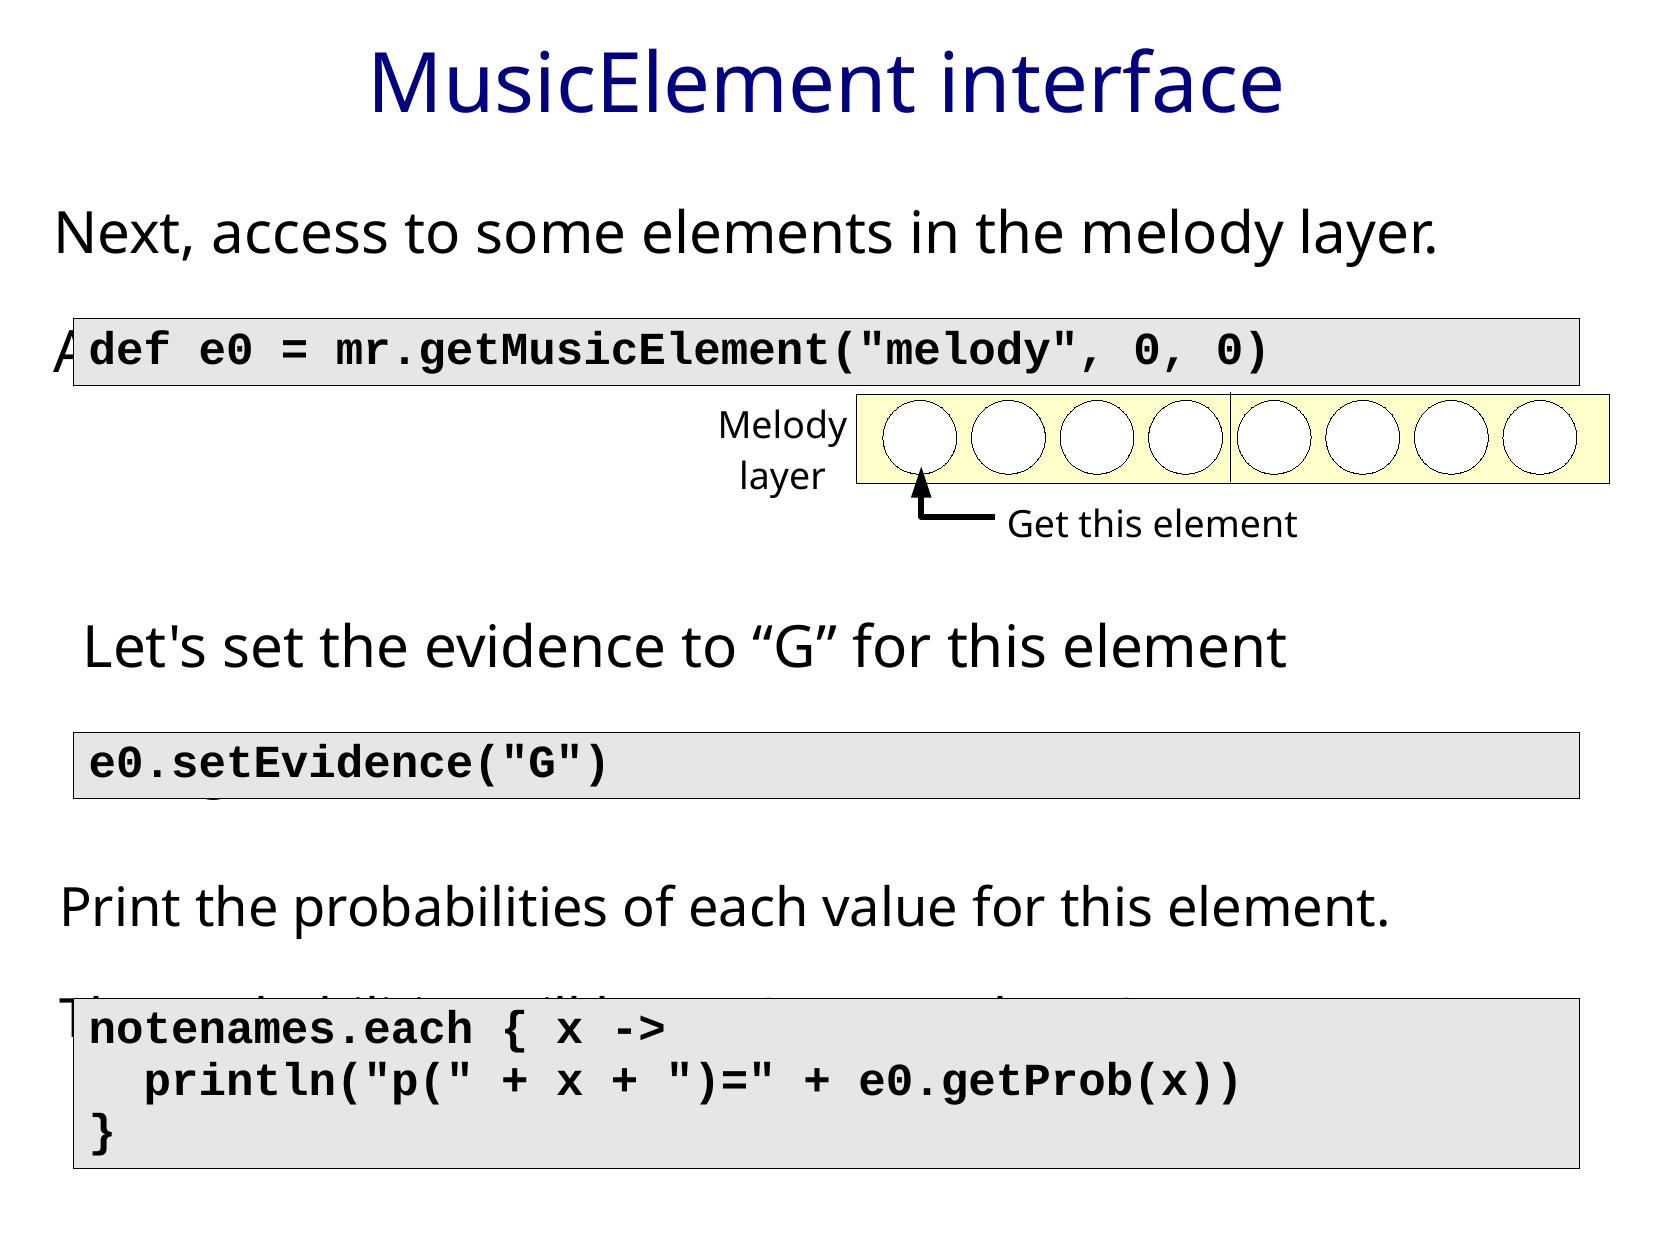

# MusicElement interface
Next, access to some elements in the melody layer.
An element is treated throught MusicElement interface.
def e0 = mr.getMusicElement("melody", 0, 0)
Melody
layer
Get this element
Let's set the evidence to “G” for this element
using the setEvidence method.
e0.setEvidence("G")
Print the probabilities of each value for this element.
The probabilities will be p("G")=1, p(else)=0.
notenames.each { x ->
 println("p(" + x + ")=" + e0.getProb(x))
}